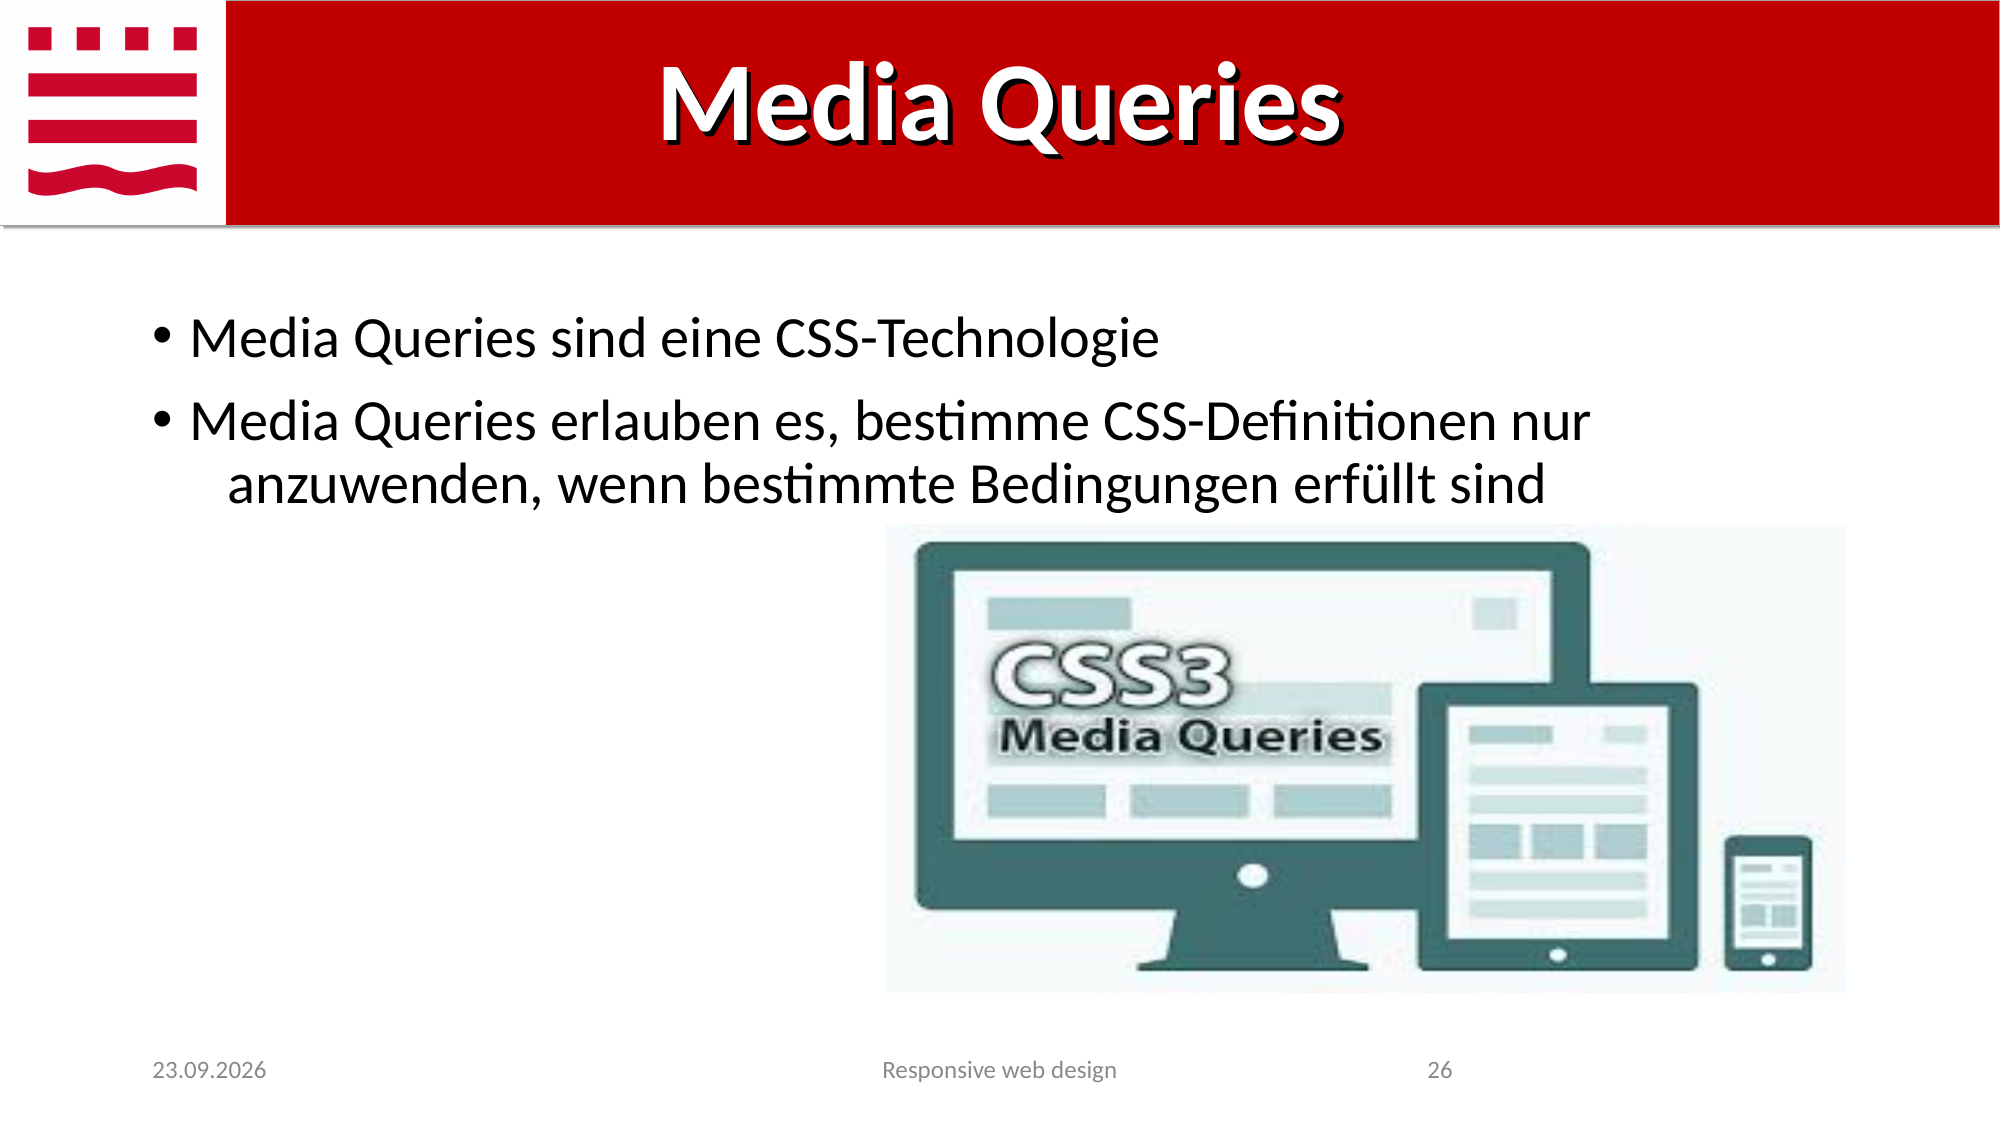

Media Queries
# Media Queries sind eine CSS-Technologie
Media Queries erlauben es, bestimme CSS-Definitionen nur anzuwenden, wenn bestimmte Bedingungen erfüllt sind
Responsive web design
26